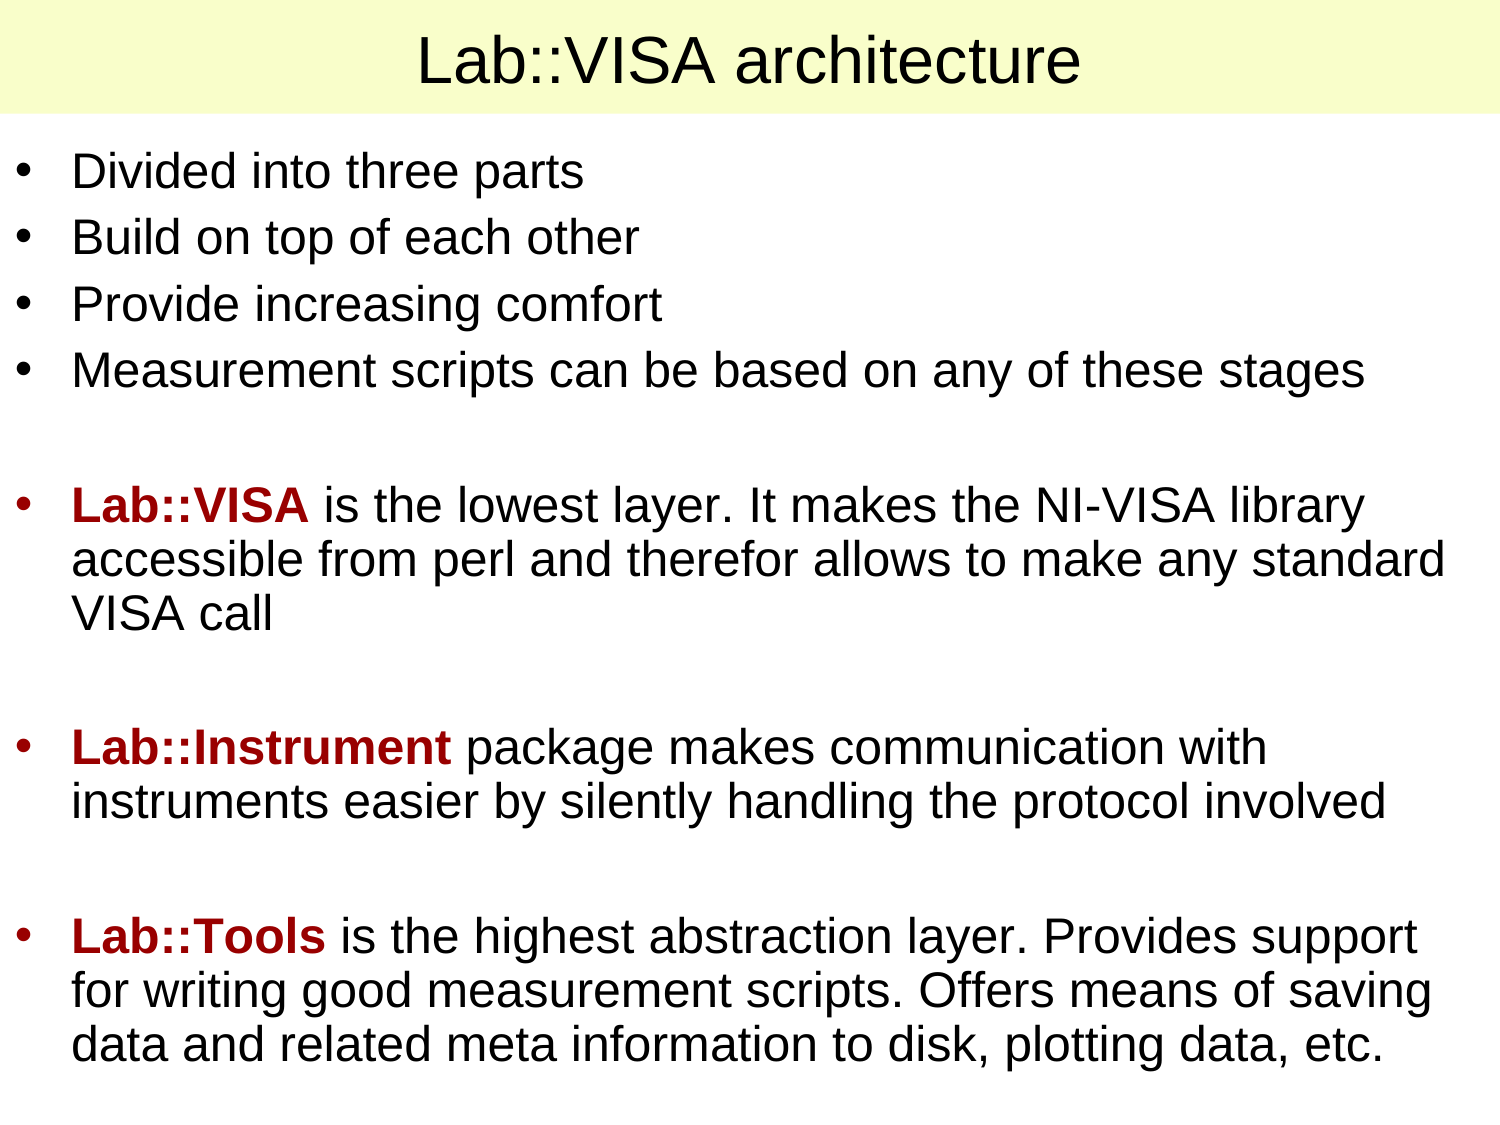

# Lab::VISA architecture
Divided into three parts
Build on top of each other
Provide increasing comfort
Measurement scripts can be based on any of these stages
Lab::VISA is the lowest layer. It makes the NI-VISA library accessible from perl and therefor allows to make any standard VISA call
Lab::Instrument package makes communication with instruments easier by silently handling the protocol involved
Lab::Tools is the highest abstraction layer. Provides support for writing good measurement scripts. Offers means of saving data and related meta information to disk, plotting data, etc.